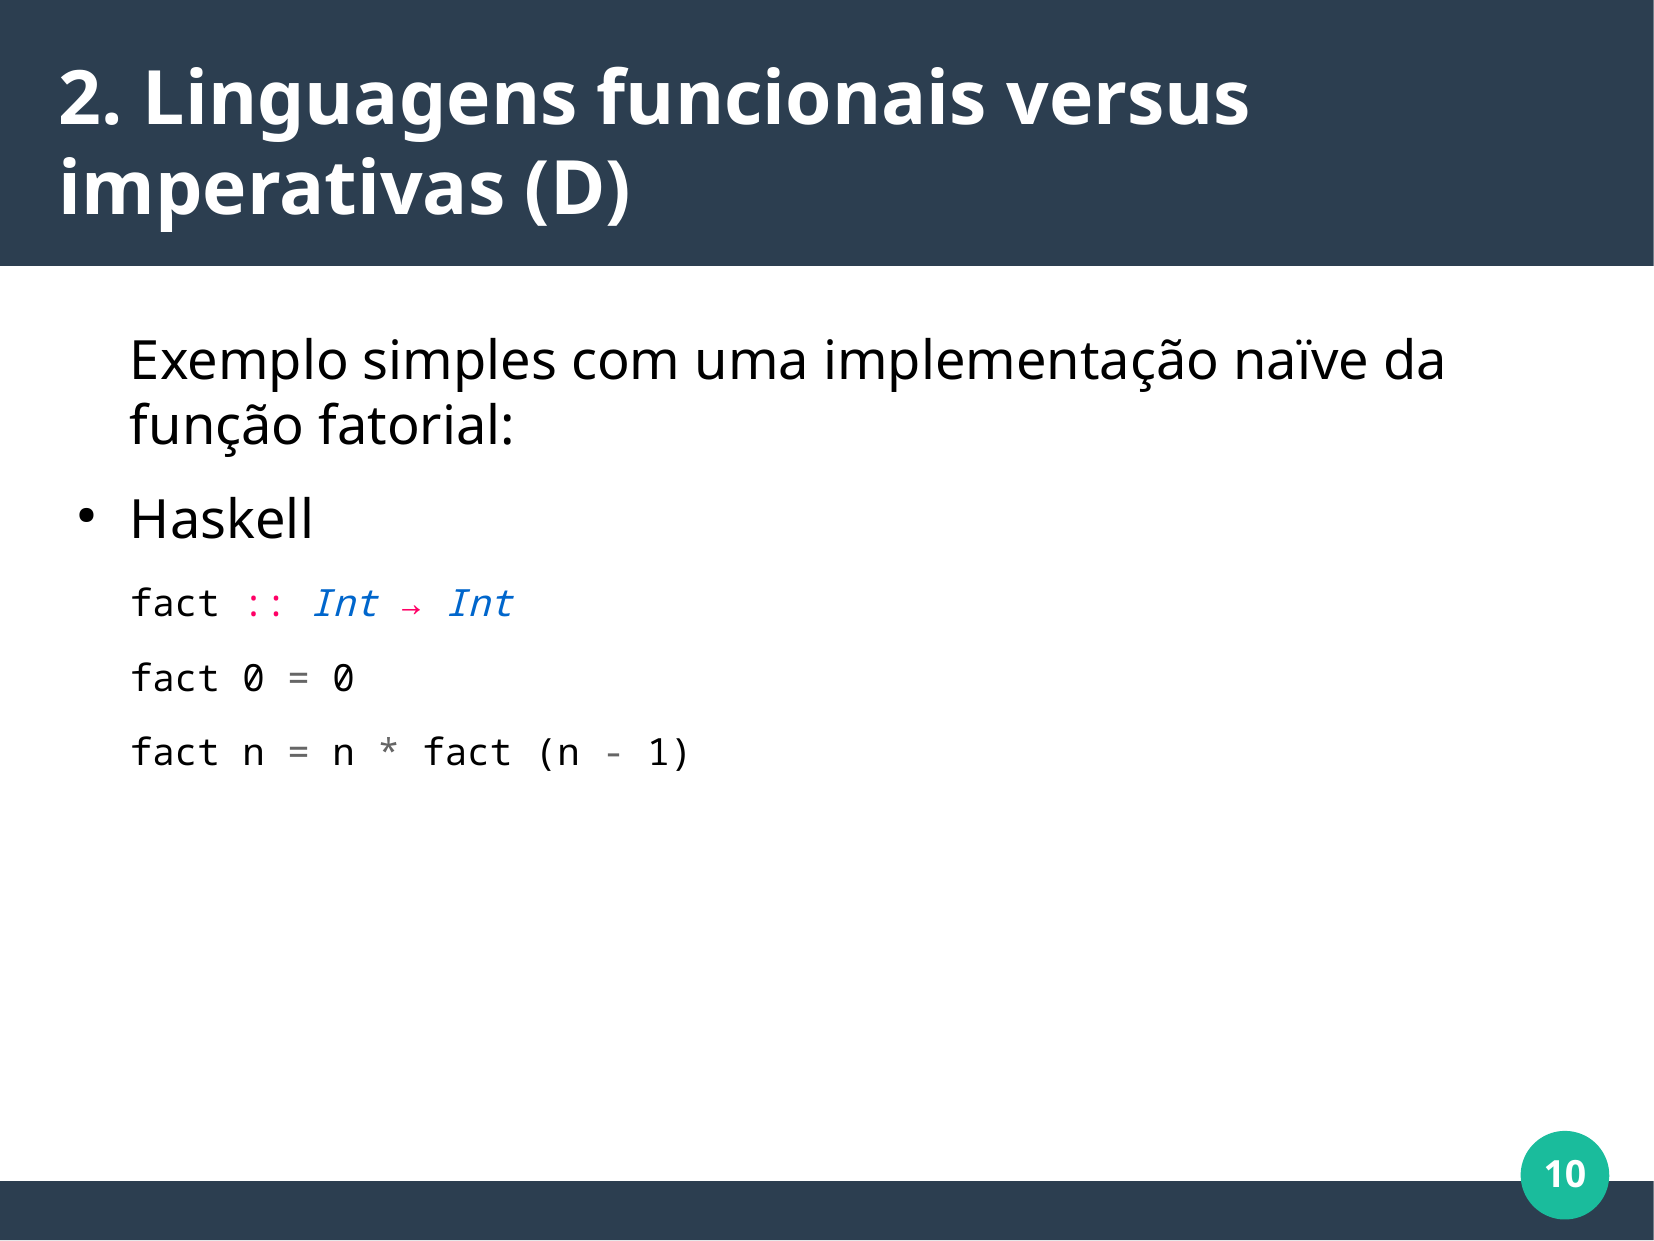

# 2. Linguagens funcionais versus imperativas (D)
Exemplo simples com uma implementação naïve da função fatorial:
Haskell
fact :: Int → Int
fact 0 = 0
fact n = n * fact (n - 1)